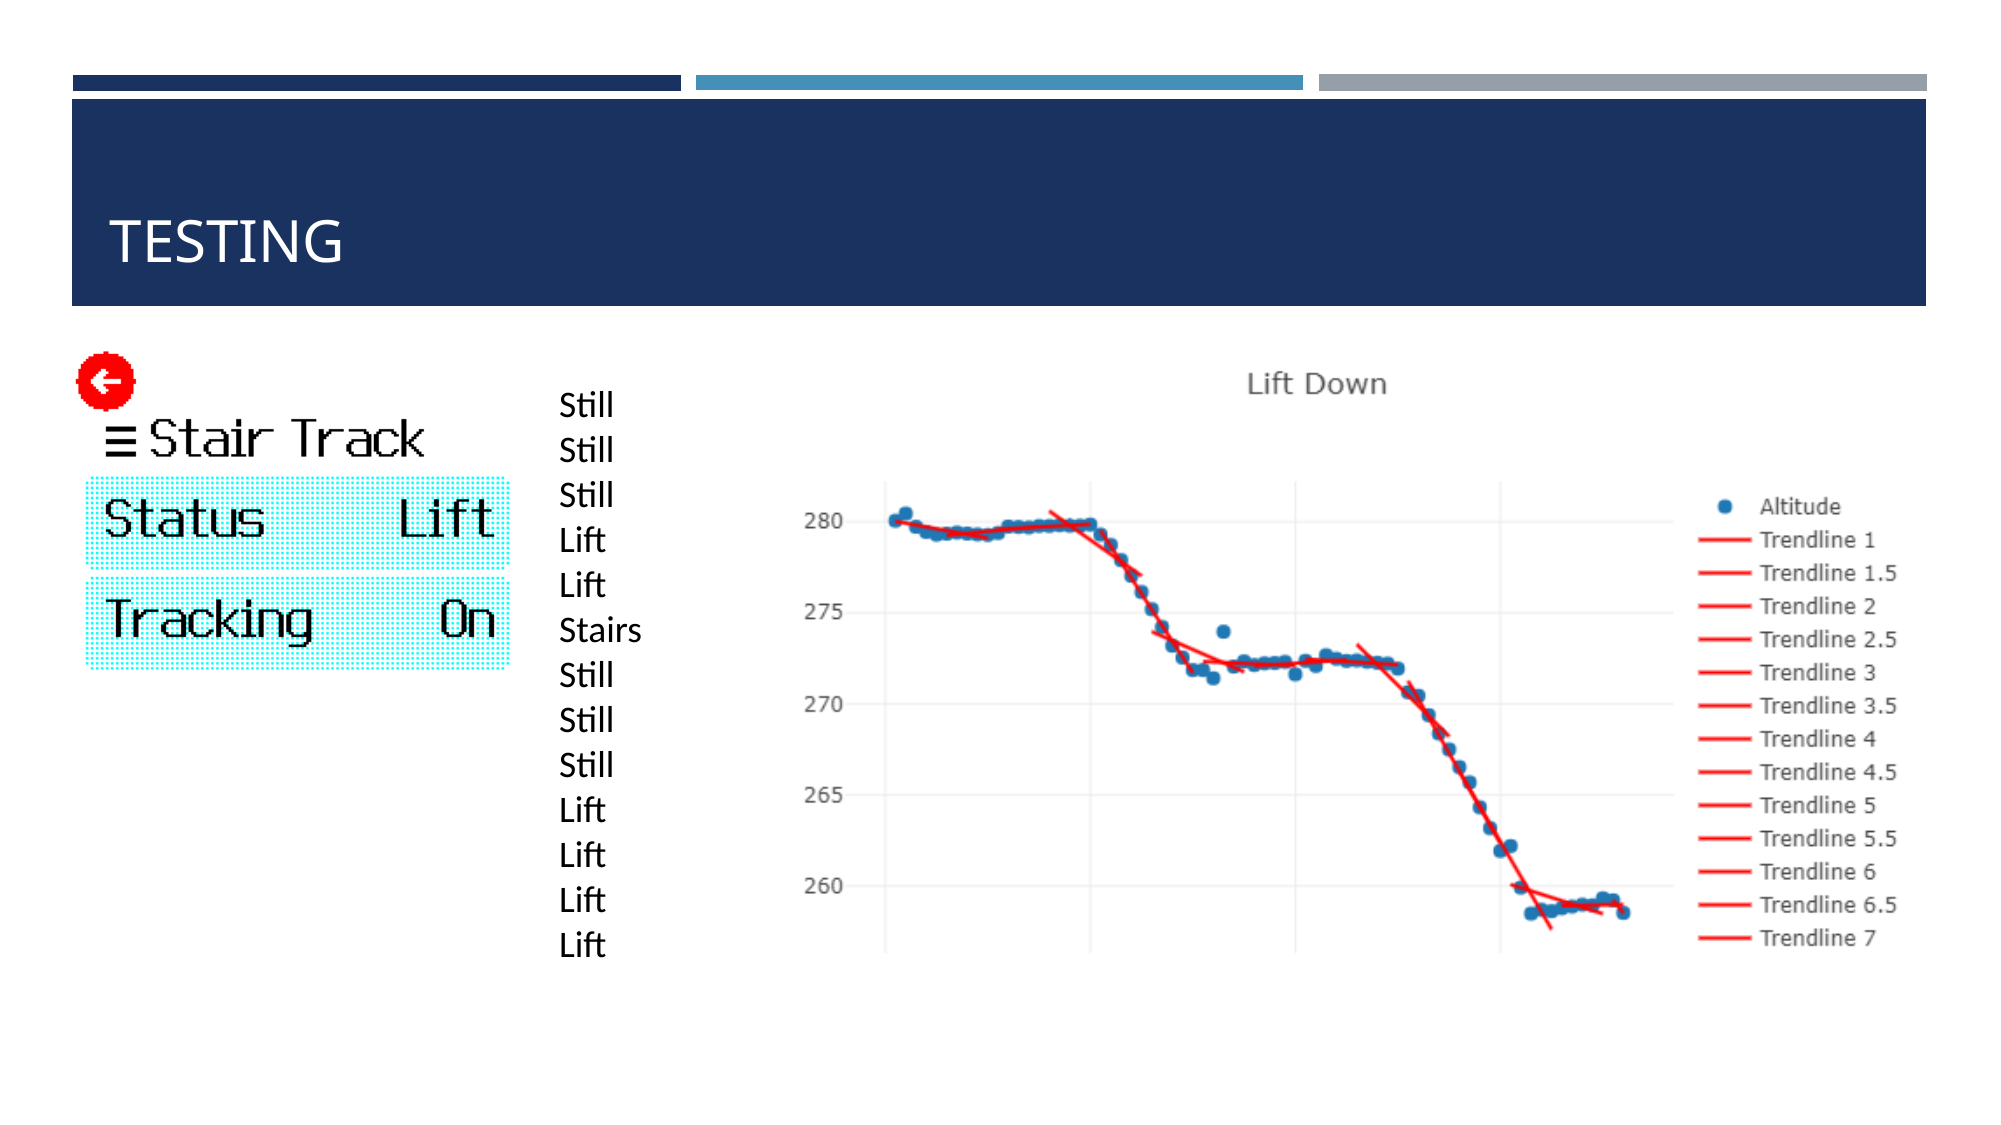

# Testing
Still
Still
Still
Lift
Lift
Stairs
Still
Still
Still
Lift
Lift
Lift
Lift